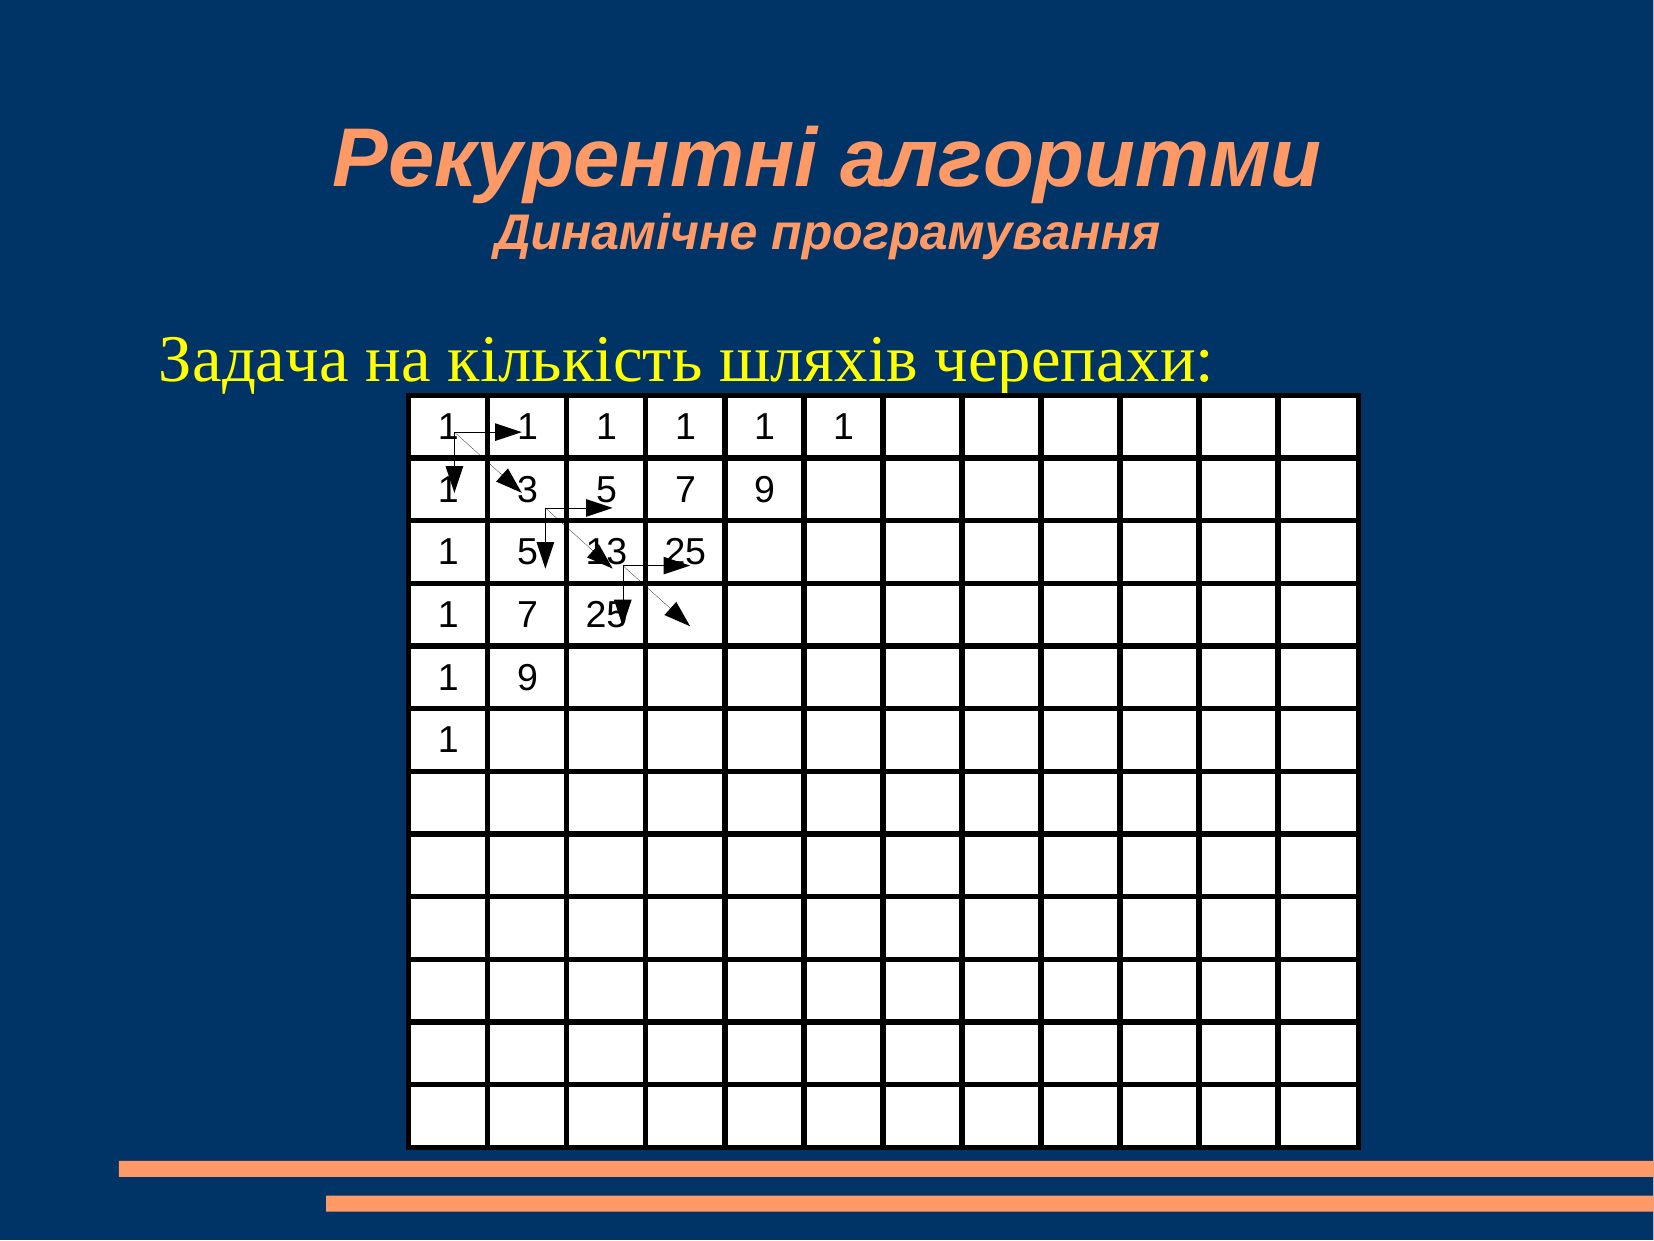

Рекурентні алгоритми
Динамічне програмування
# Задача на кількість шляхів черепахи:
| 1 | 1 | 1 | 1 | 1 | 1 | | | | | | |
| --- | --- | --- | --- | --- | --- | --- | --- | --- | --- | --- | --- |
| 1 | 3 | 5 | 7 | 9 | | | | | | | |
| 1 | 5 | 13 | 25 | | | | | | | | |
| 1 | 7 | 25 | | | | | | | | | |
| 1 | 9 | | | | | | | | | | |
| 1 | | | | | | | | | | | |
| | | | | | | | | | | | |
| | | | | | | | | | | | |
| | | | | | | | | | | | |
| | | | | | | | | | | | |
| | | | | | | | | | | | |
| | | | | | | | | | | | |